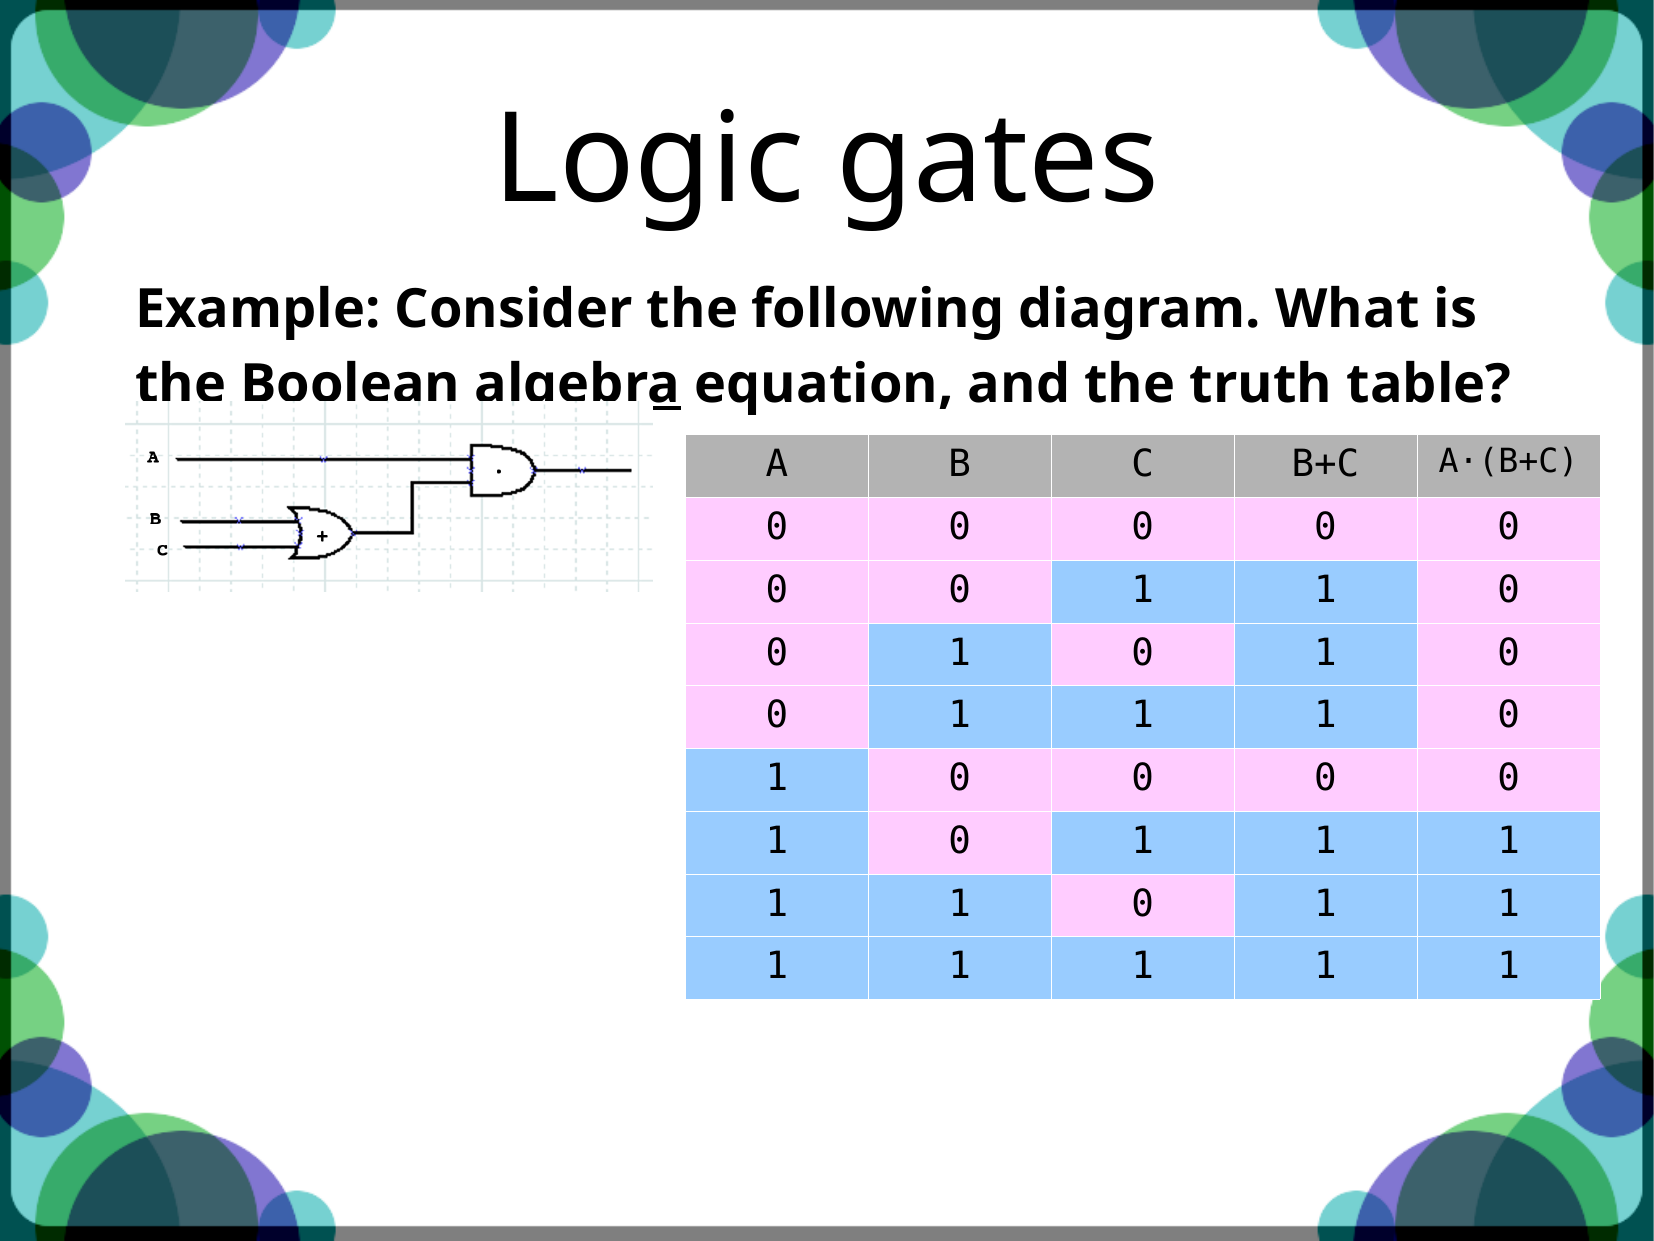

# Logic gates
Example: Consider the following diagram. What is the Boolean algebra equation, and the truth table?
| A | B | C | B+C | A·(B+C) |
| --- | --- | --- | --- | --- |
| 0 | 0 | 0 | 0 | 0 |
| 0 | 0 | 1 | 1 | 0 |
| 0 | 1 | 0 | 1 | 0 |
| 0 | 1 | 1 | 1 | 0 |
| 1 | 0 | 0 | 0 | 0 |
| 1 | 0 | 1 | 1 | 1 |
| 1 | 1 | 0 | 1 | 1 |
| 1 | 1 | 1 | 1 | 1 |